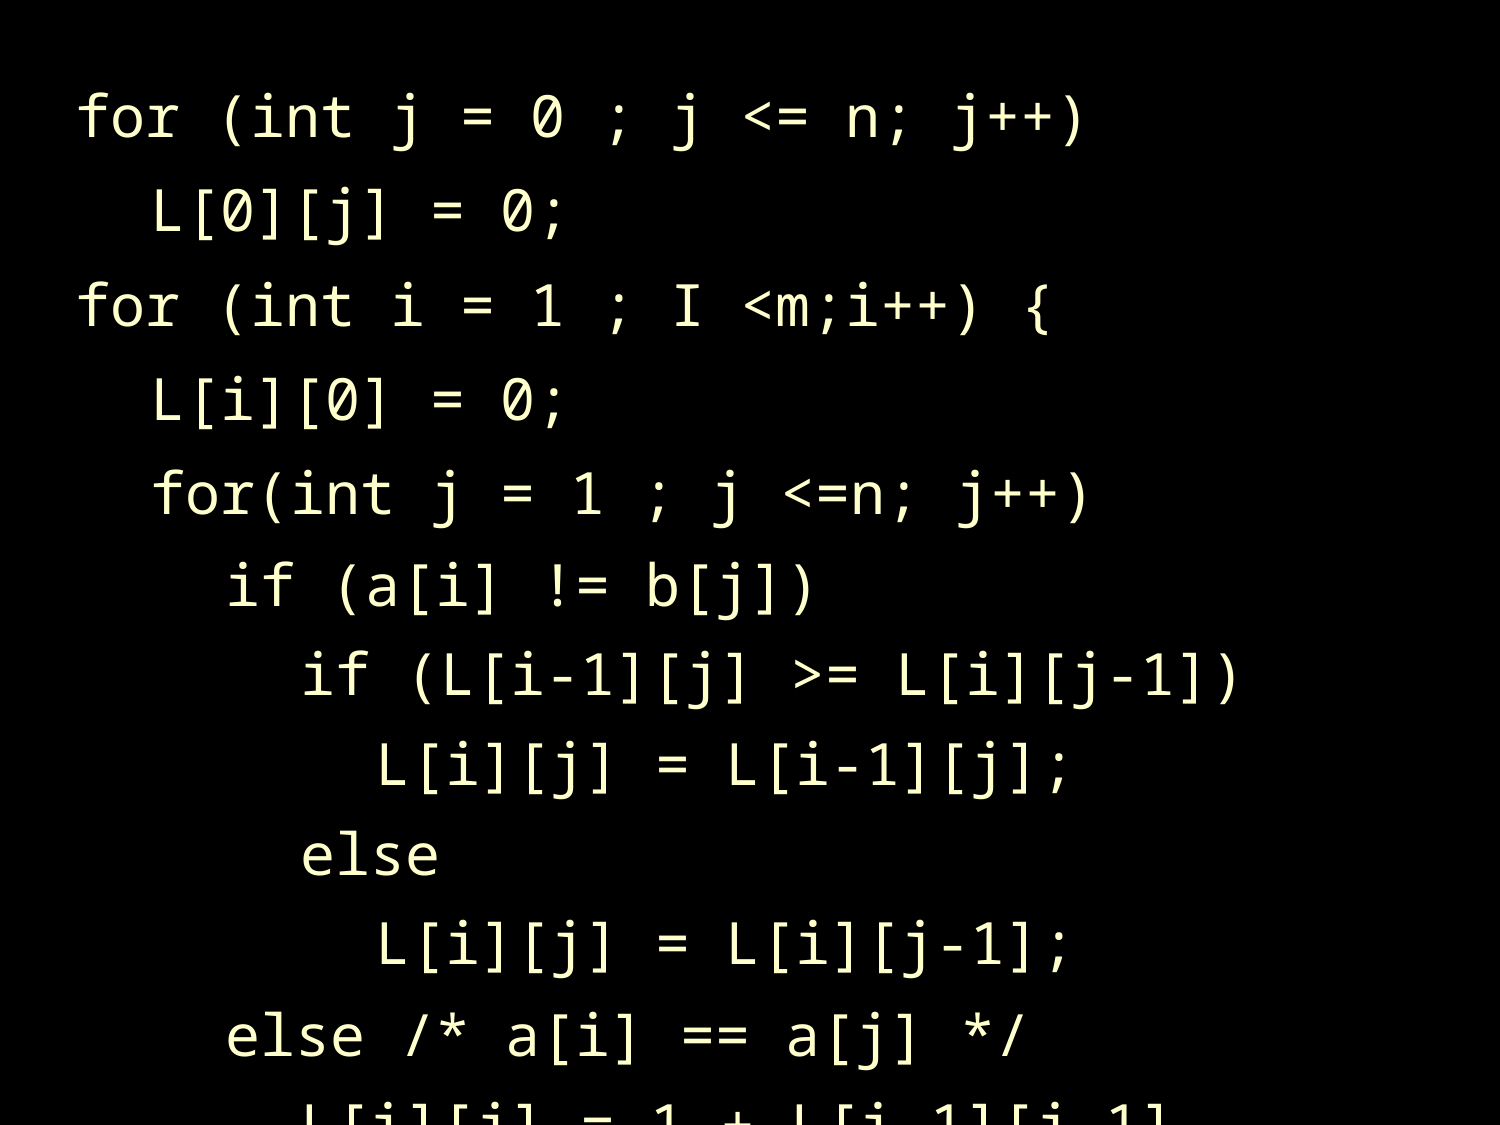

#
for (int j = 0 ; j <= n; j++)
L[0][j] = 0;
for (int i = 1 ; I <m;i++) {
L[i][0] = 0;
for(int j = 1 ; j <=n; j++)
if (a[i] != b[j])
if (L[i-1][j] >= L[i][j-1])
L[i][j] = L[i-1][j];
else
L[i][j] = L[i][j-1];
else /* a[i] == a[j] */
L[i][j] = 1 + L[i-1][j-1]
}